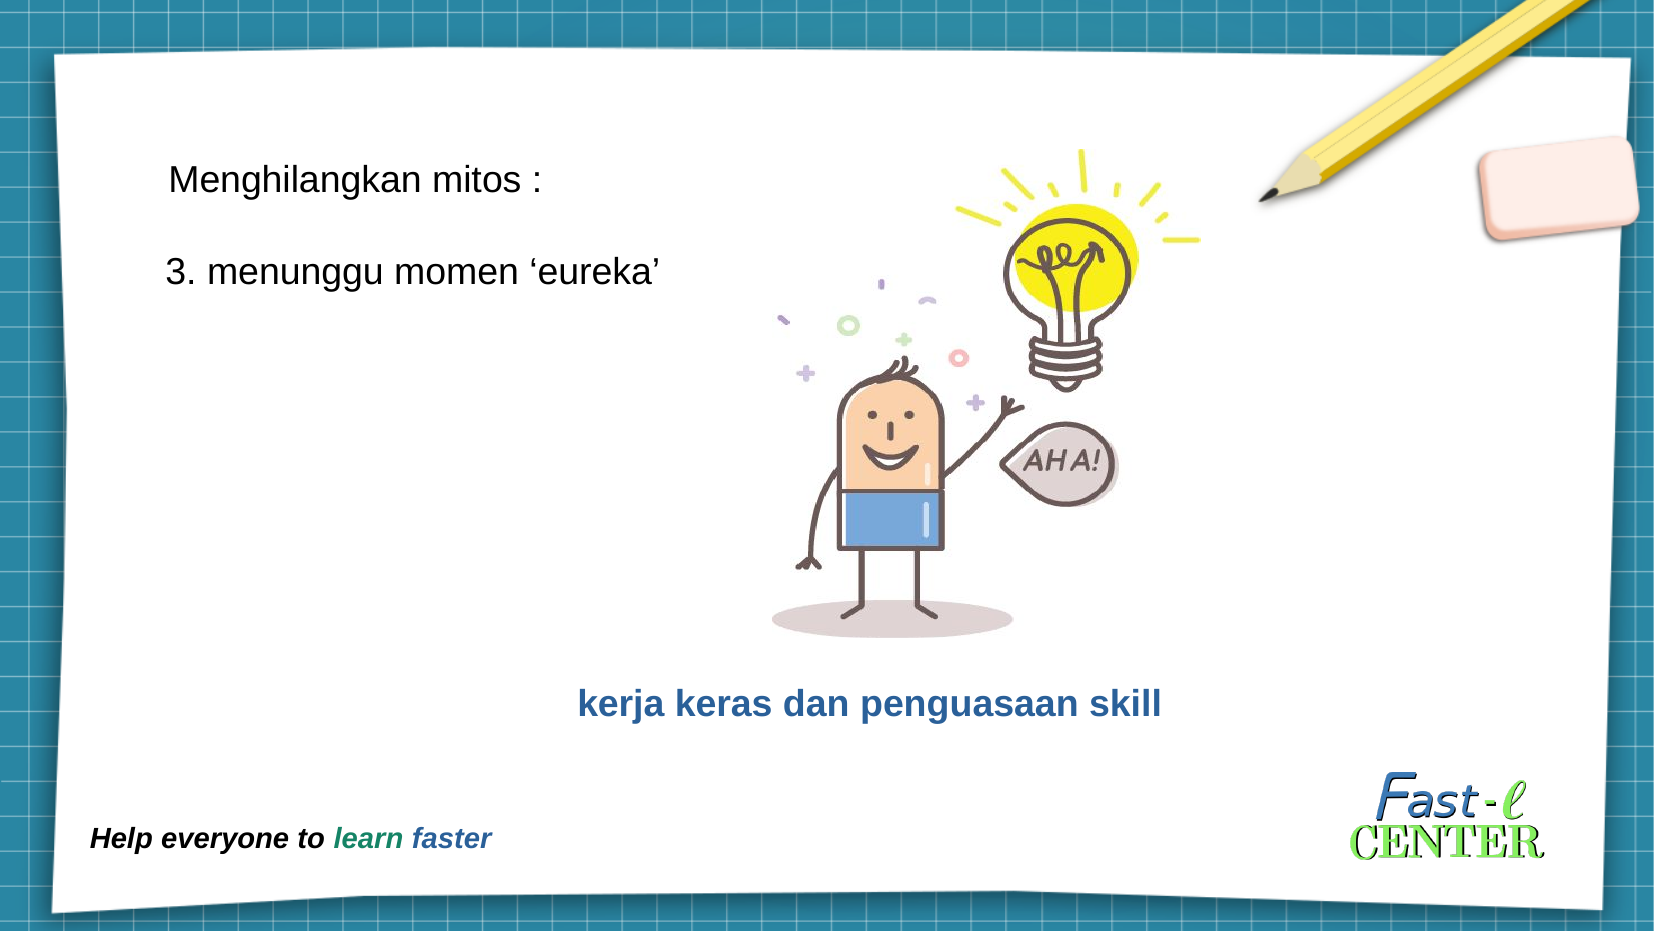

Menghilangkan mitos :
3. menunggu momen ‘eureka’
kerja keras dan penguasaan skill
Help everyone to learn faster